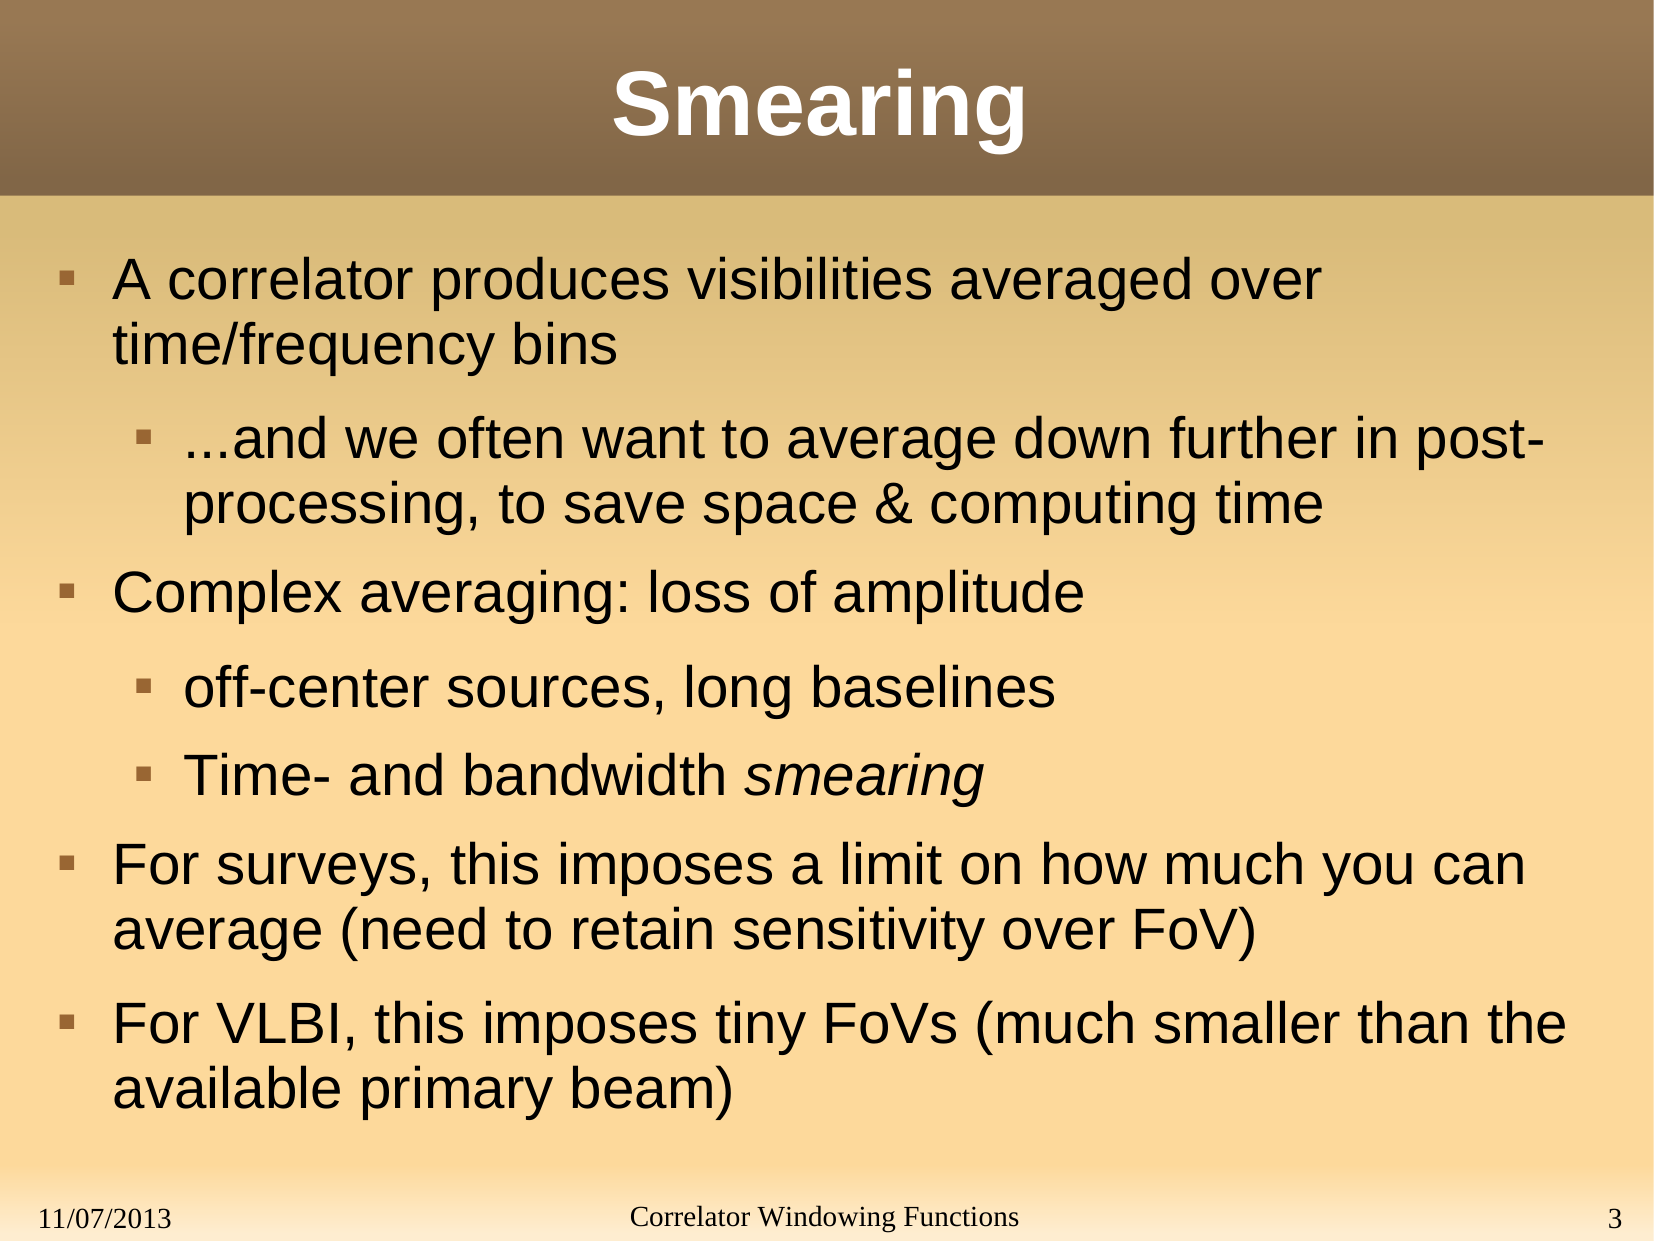

# Smearing
A correlator produces visibilities averaged over time/frequency bins
...and we often want to average down further in post-processing, to save space & computing time
Complex averaging: loss of amplitude
off-center sources, long baselines
Time- and bandwidth smearing
For surveys, this imposes a limit on how much you can average (need to retain sensitivity over FoV)
For VLBI, this imposes tiny FoVs (much smaller than the available primary beam)
Correlator Windowing Functions
11/07/2013
3